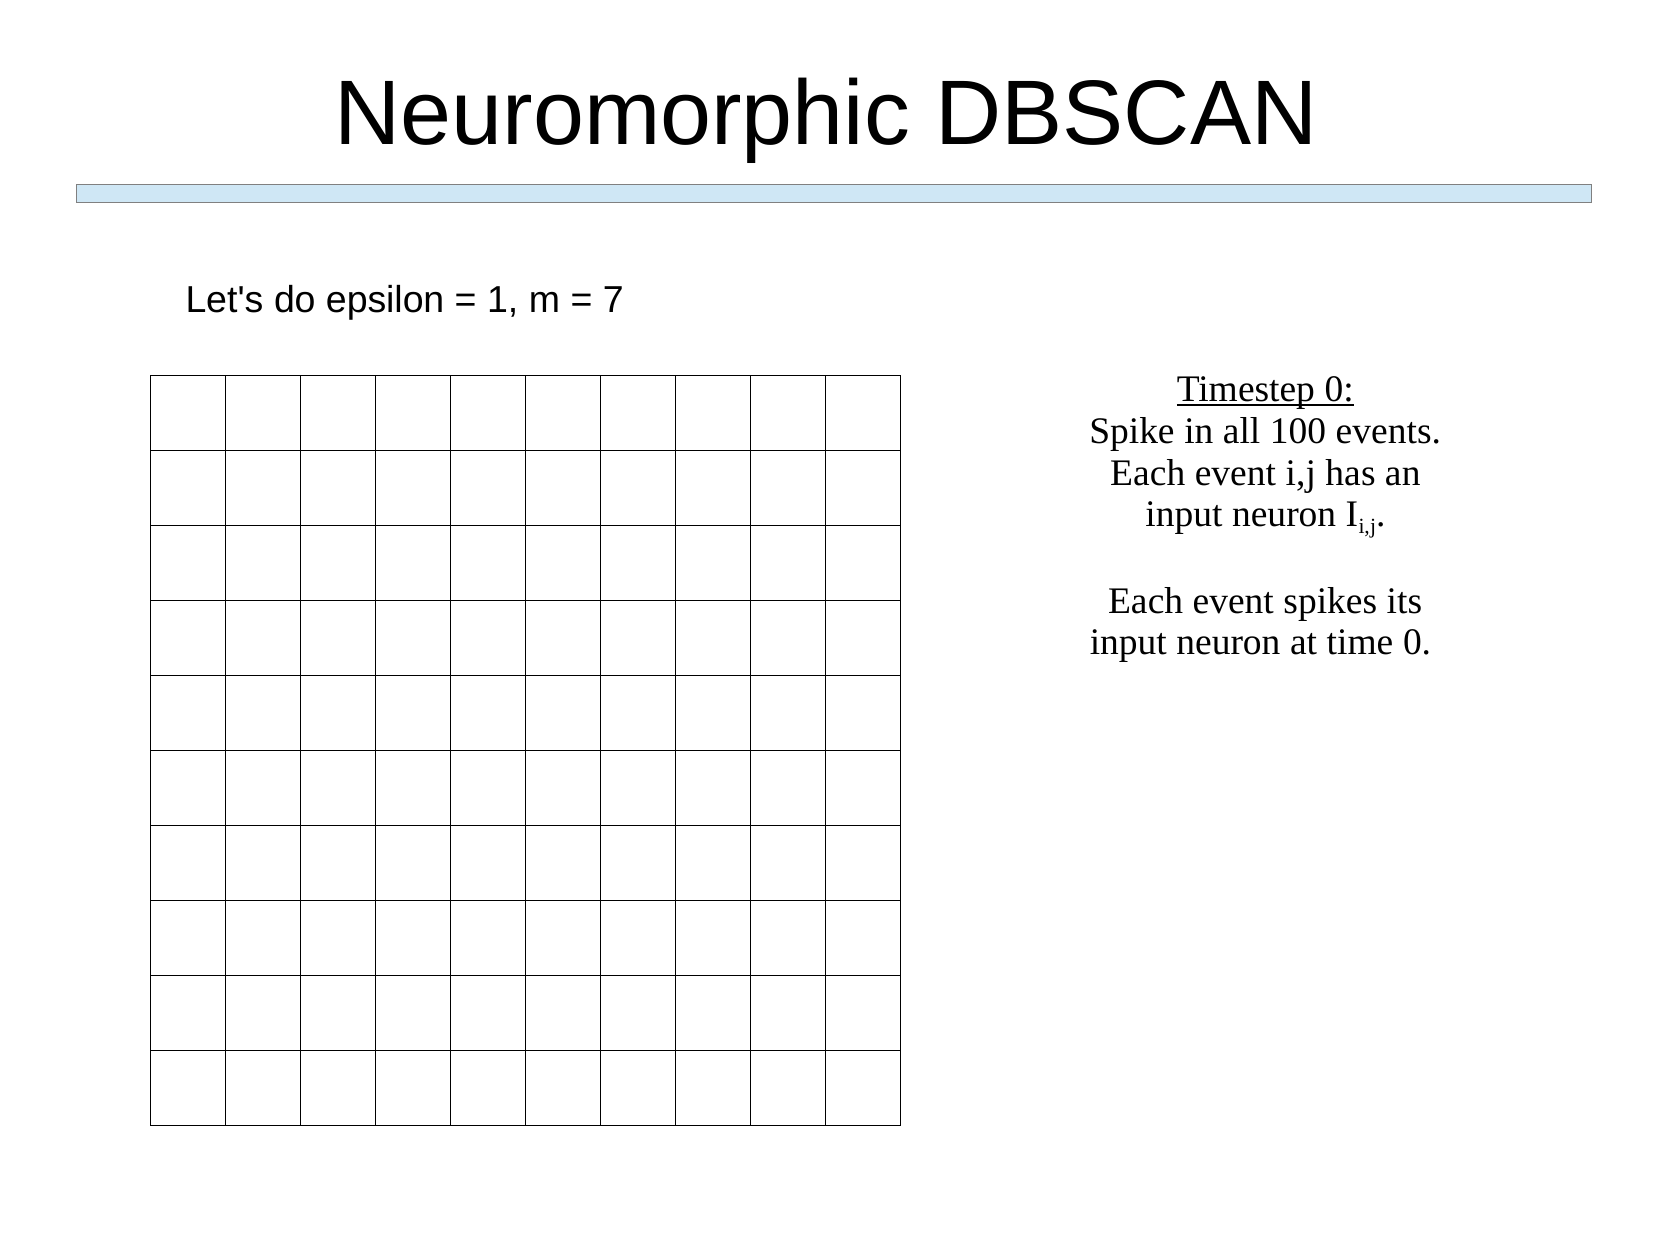

# Neuromorphic DBSCAN
Let's do epsilon = 1, m = 7
Timestep 0:
Spike in all 100 events.
Each event i,j has an
input neuron Ii,j.
Each event spikes its
input neuron at time 0.